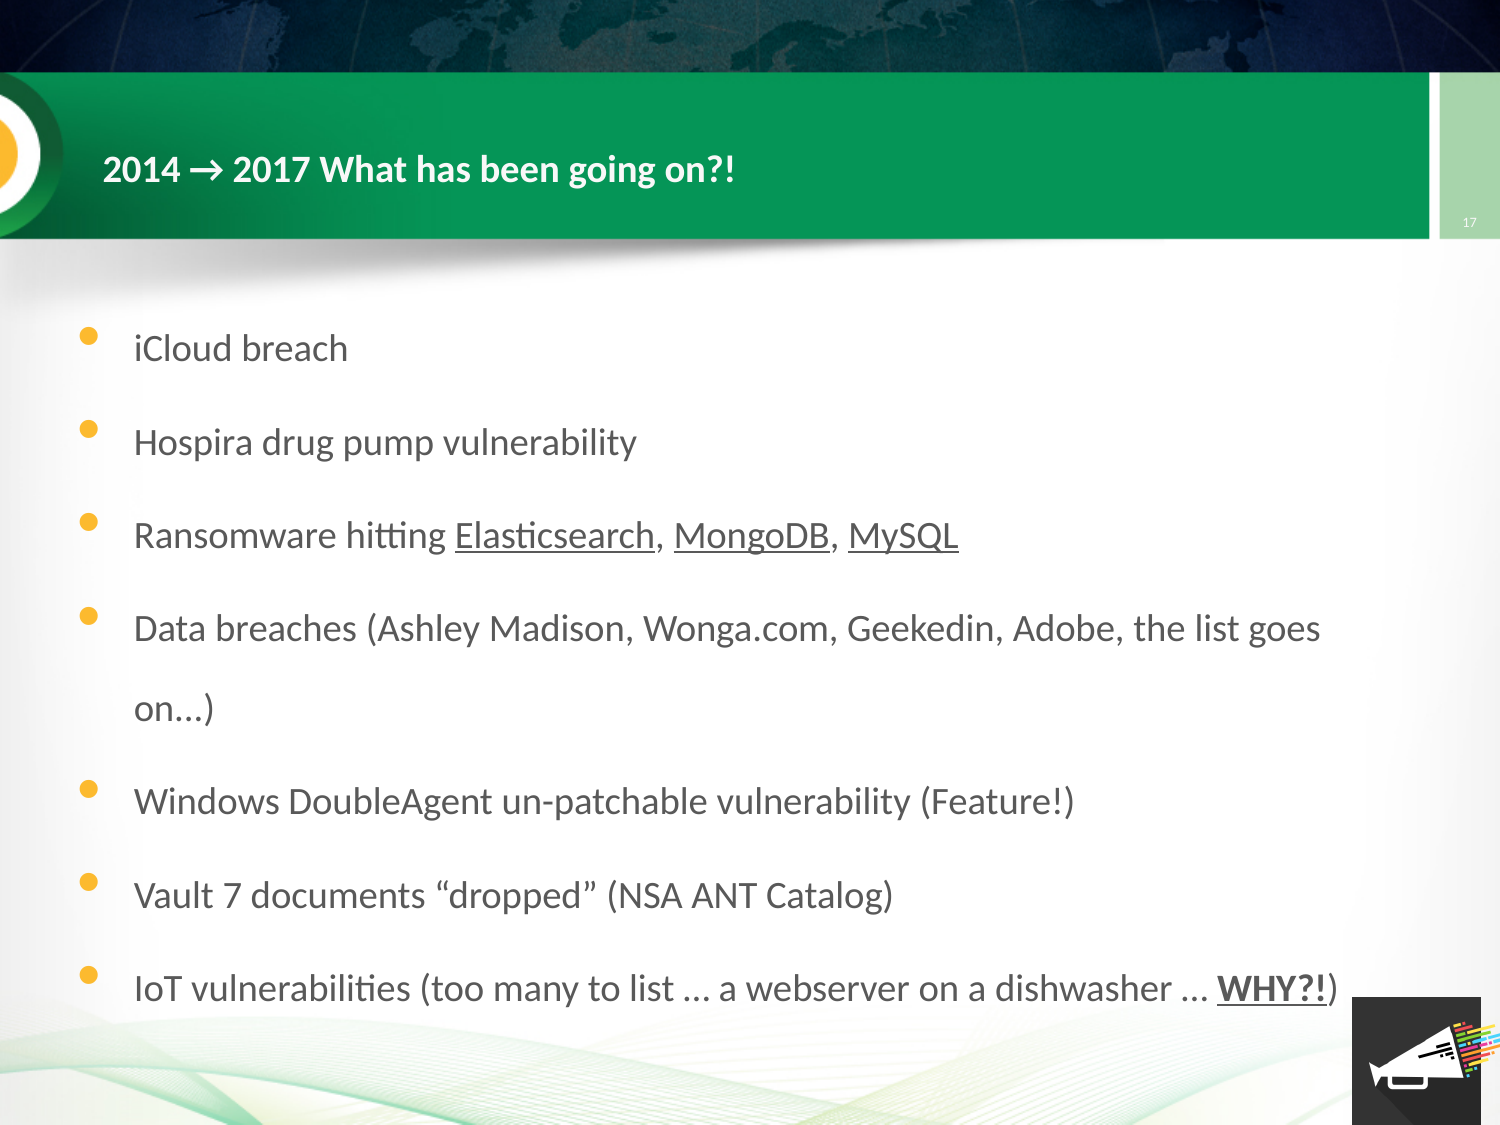

# 2014 → 2017 What has been going on?!
iCloud breach
Hospira drug pump vulnerability
Ransomware hitting Elasticsearch, MongoDB, MySQL
Data breaches (Ashley Madison, Wonga.com, Geekedin, Adobe, the list goes on...)
Windows DoubleAgent un-patchable vulnerability (Feature!)
Vault 7 documents “dropped” (NSA ANT Catalog)
IoT vulnerabilities (too many to list … a webserver on a dishwasher … WHY?!)